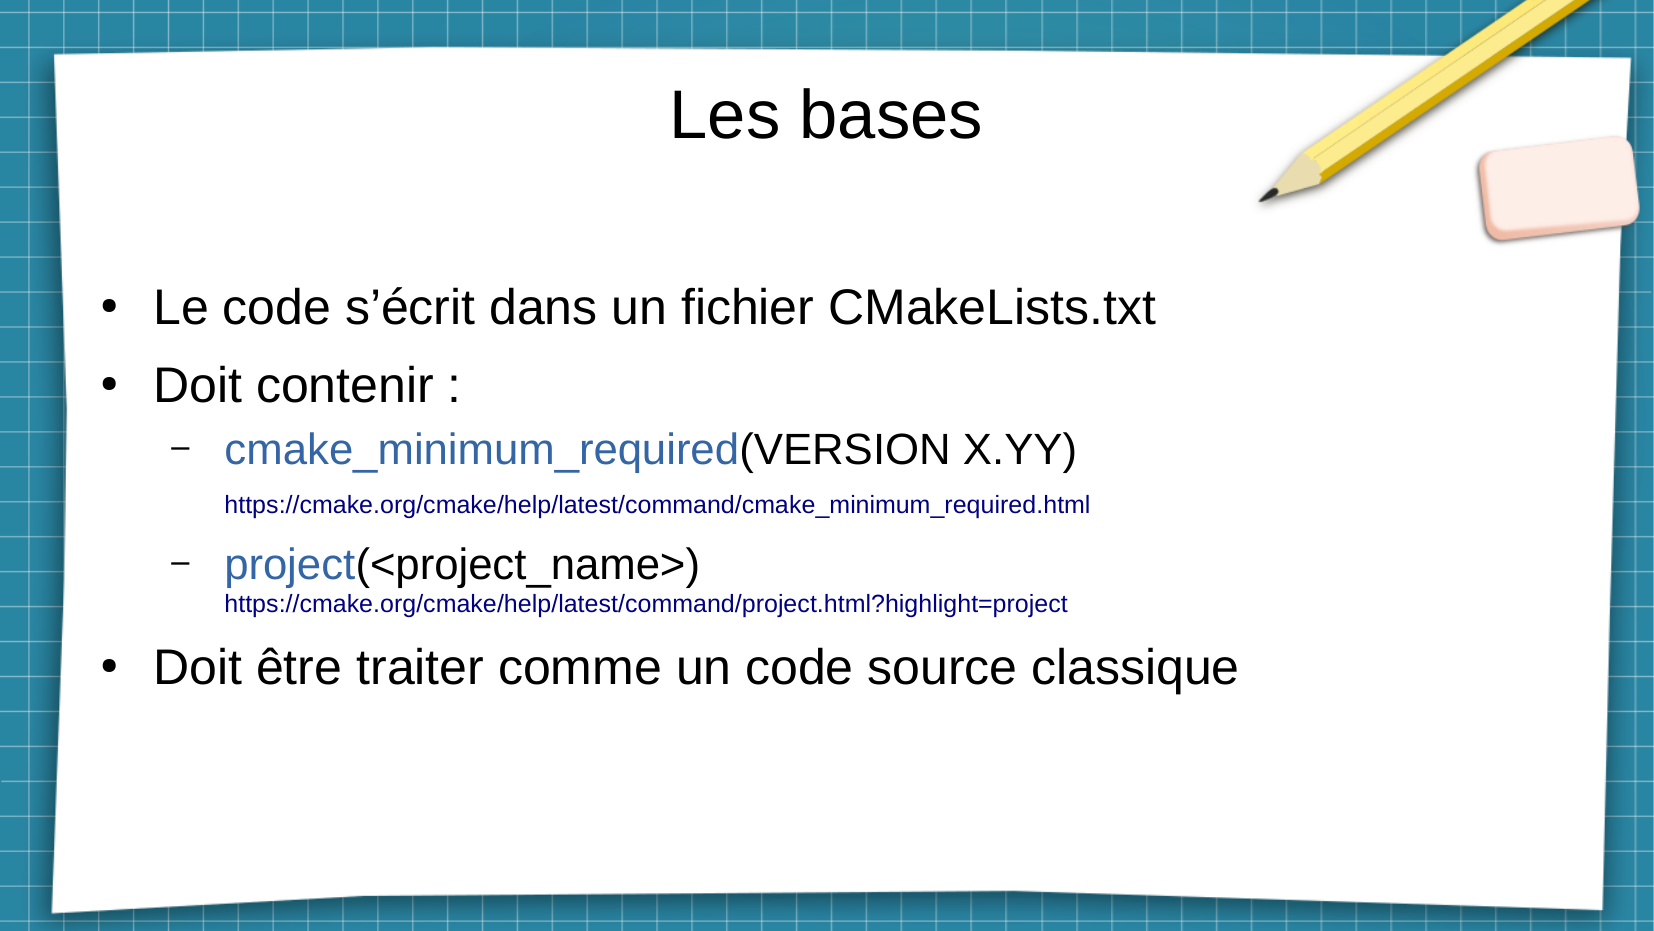

# Les bases
Le code s’écrit dans un fichier CMakeLists.txt
Doit contenir :
cmake_minimum_required(VERSION X.YY)https://cmake.org/cmake/help/latest/command/cmake_minimum_required.html
project(<project_name>)
https://cmake.org/cmake/help/latest/command/project.html?highlight=project
Doit être traiter comme un code source classique